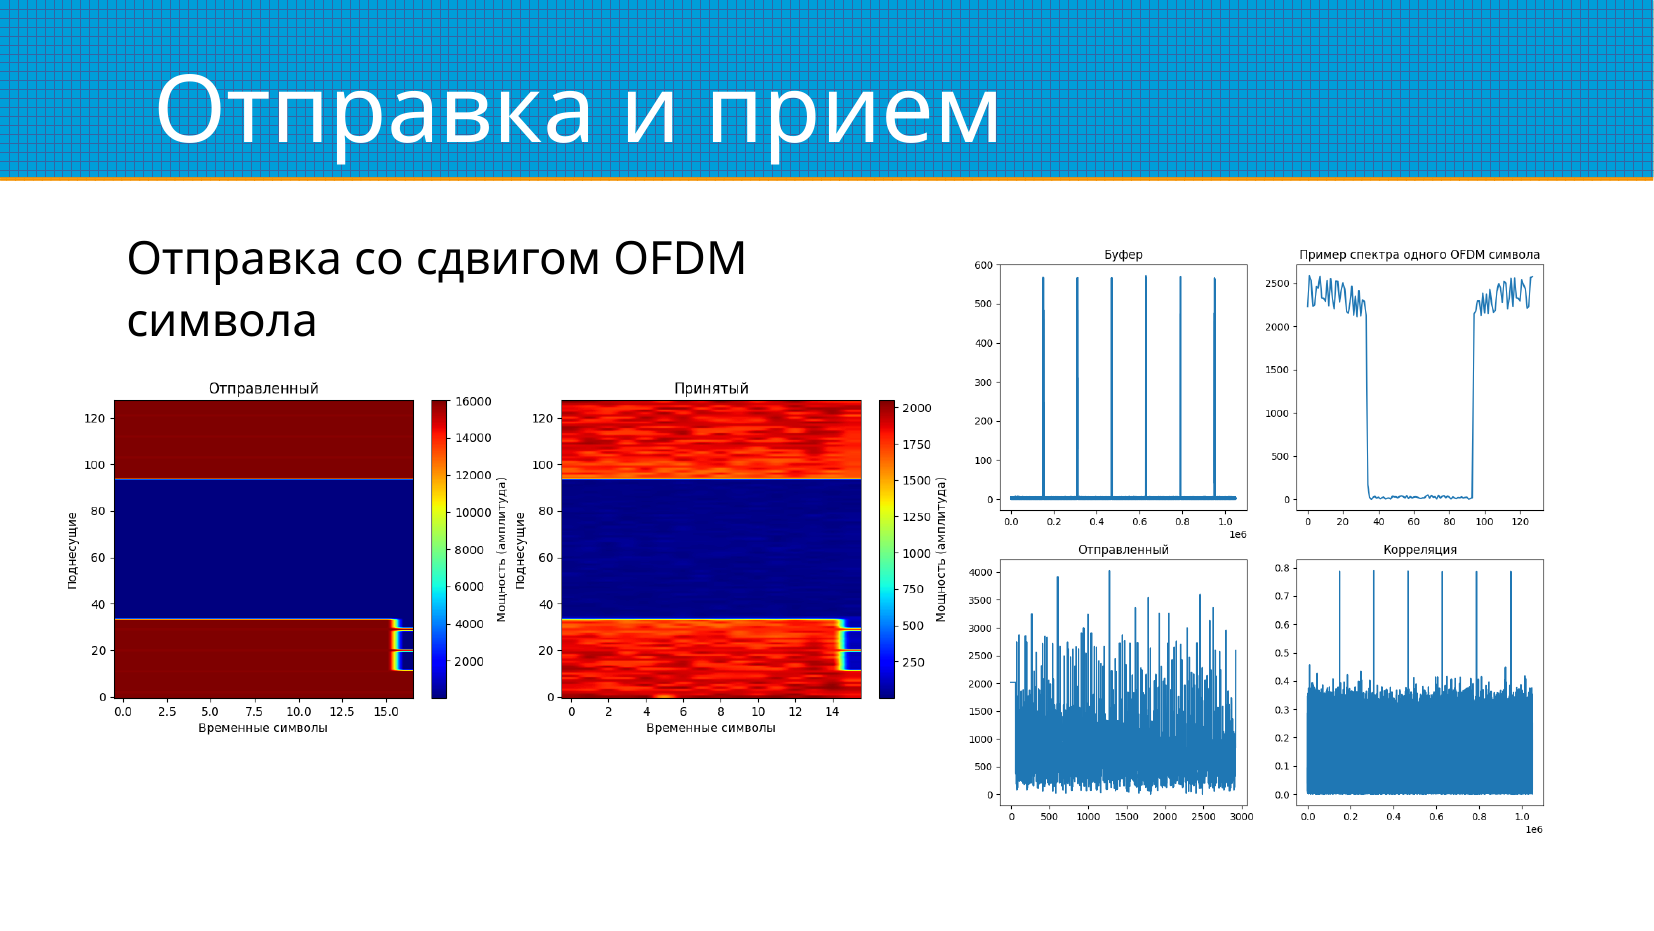

# Отправка и прием
Отправка со сдвигом OFDM символа